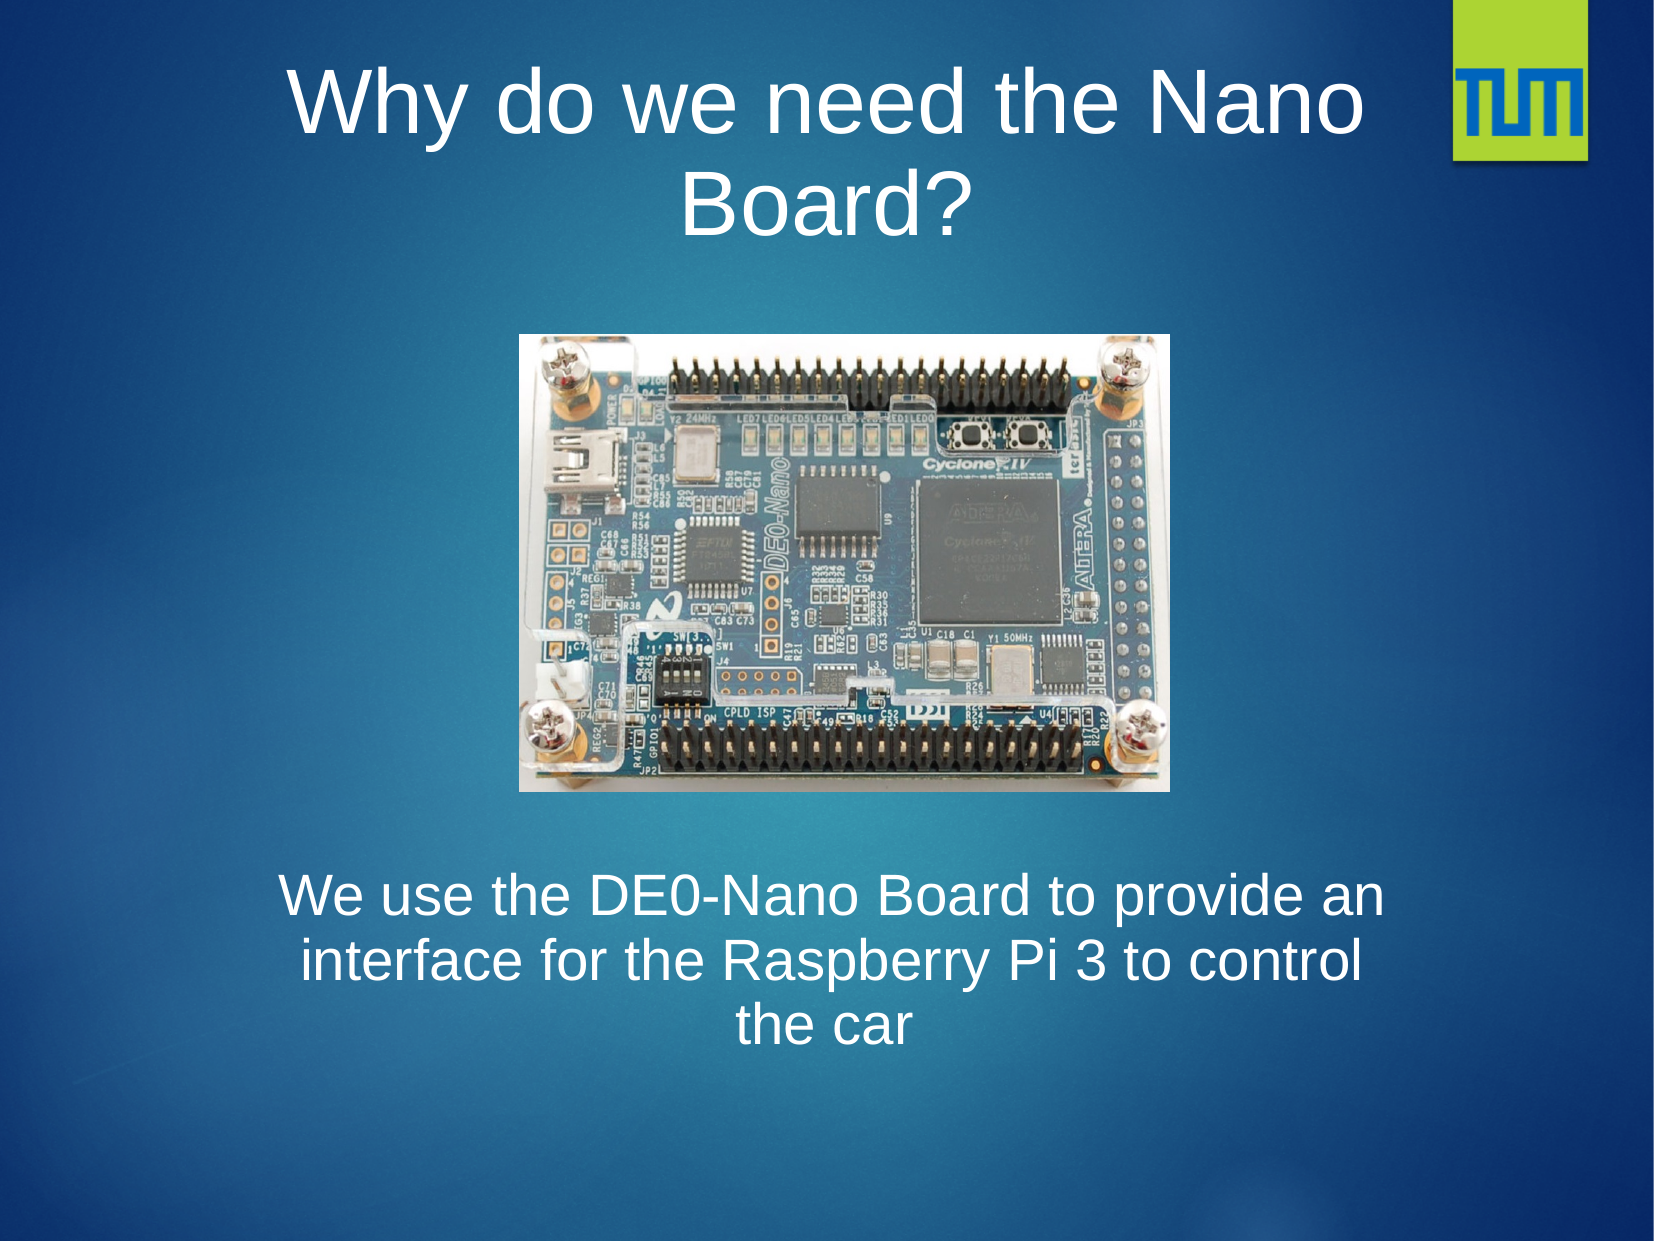

# Why do we need the Nano Board?
We use the DE0-Nano Board to provide an interface for the Raspberry Pi 3 to control the car